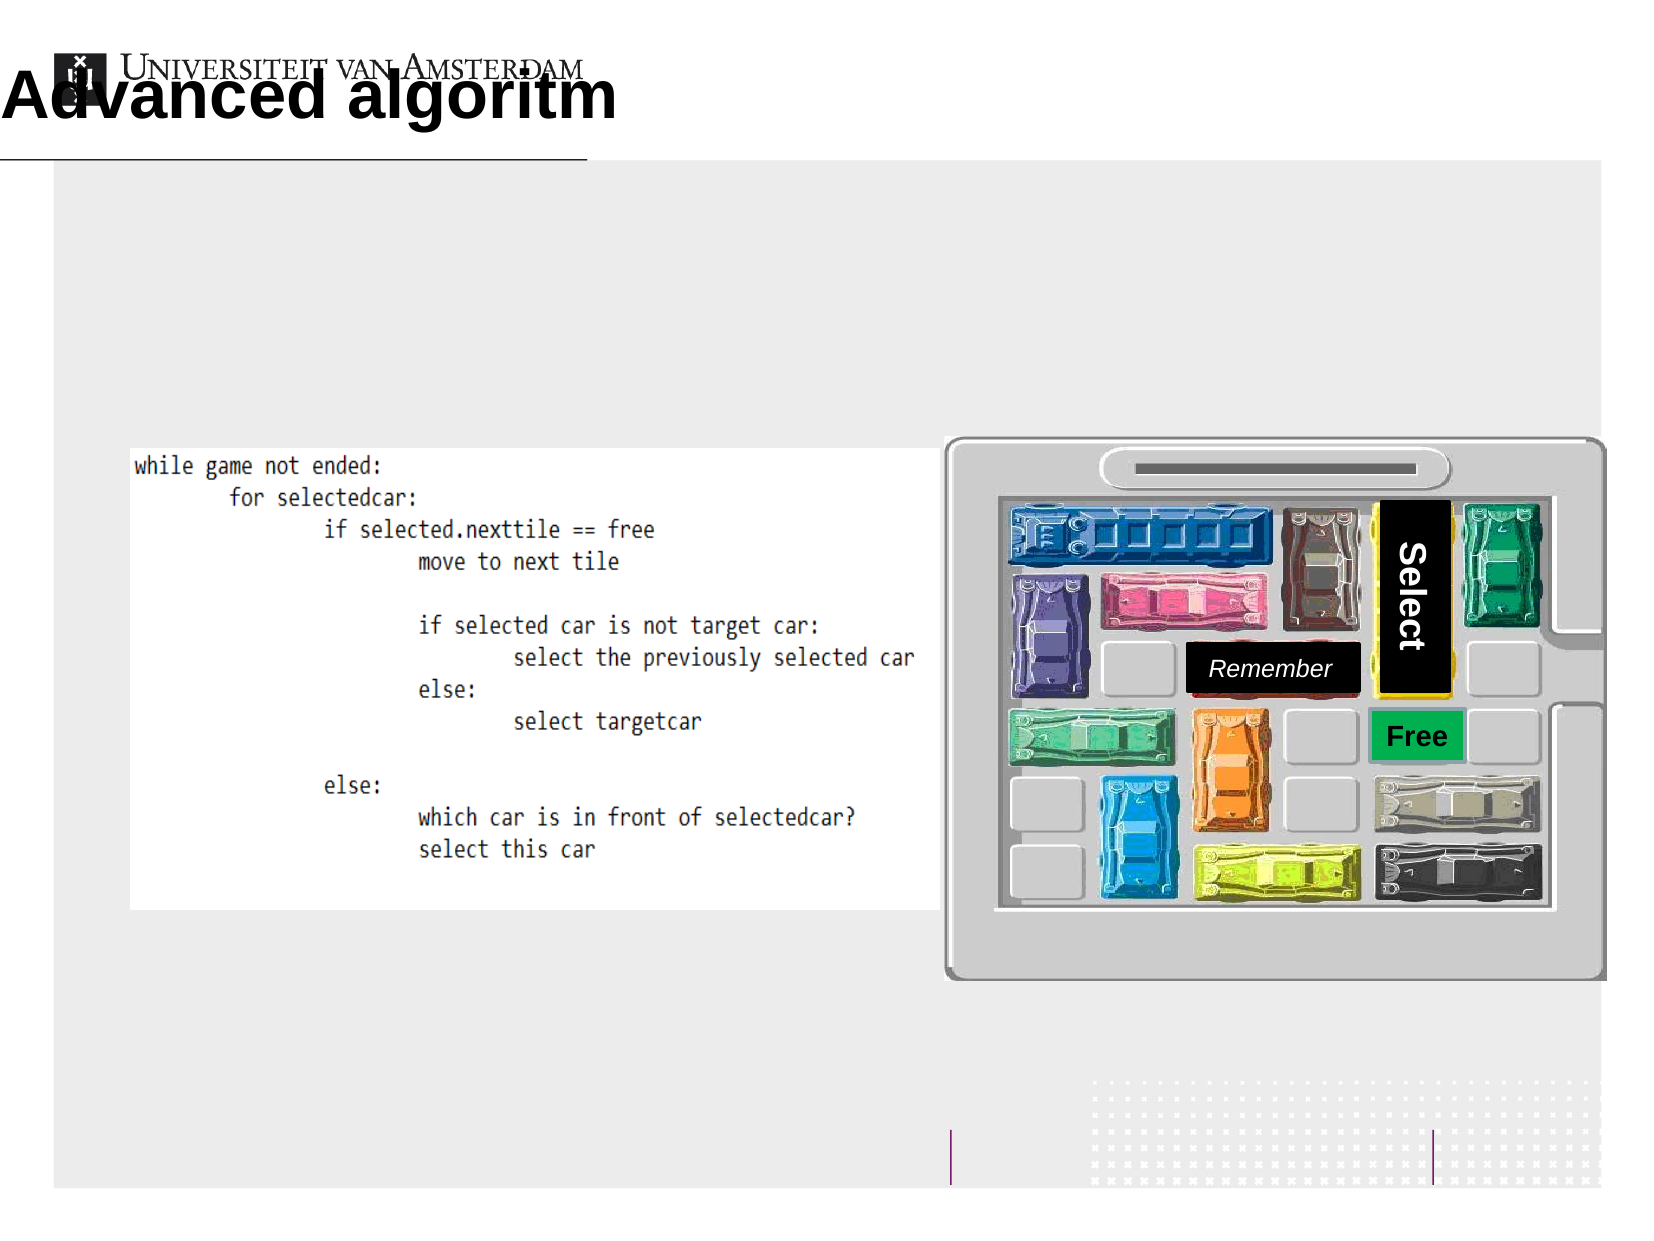

# Advanced algoritm
Front
Select
Remember
Select
Free